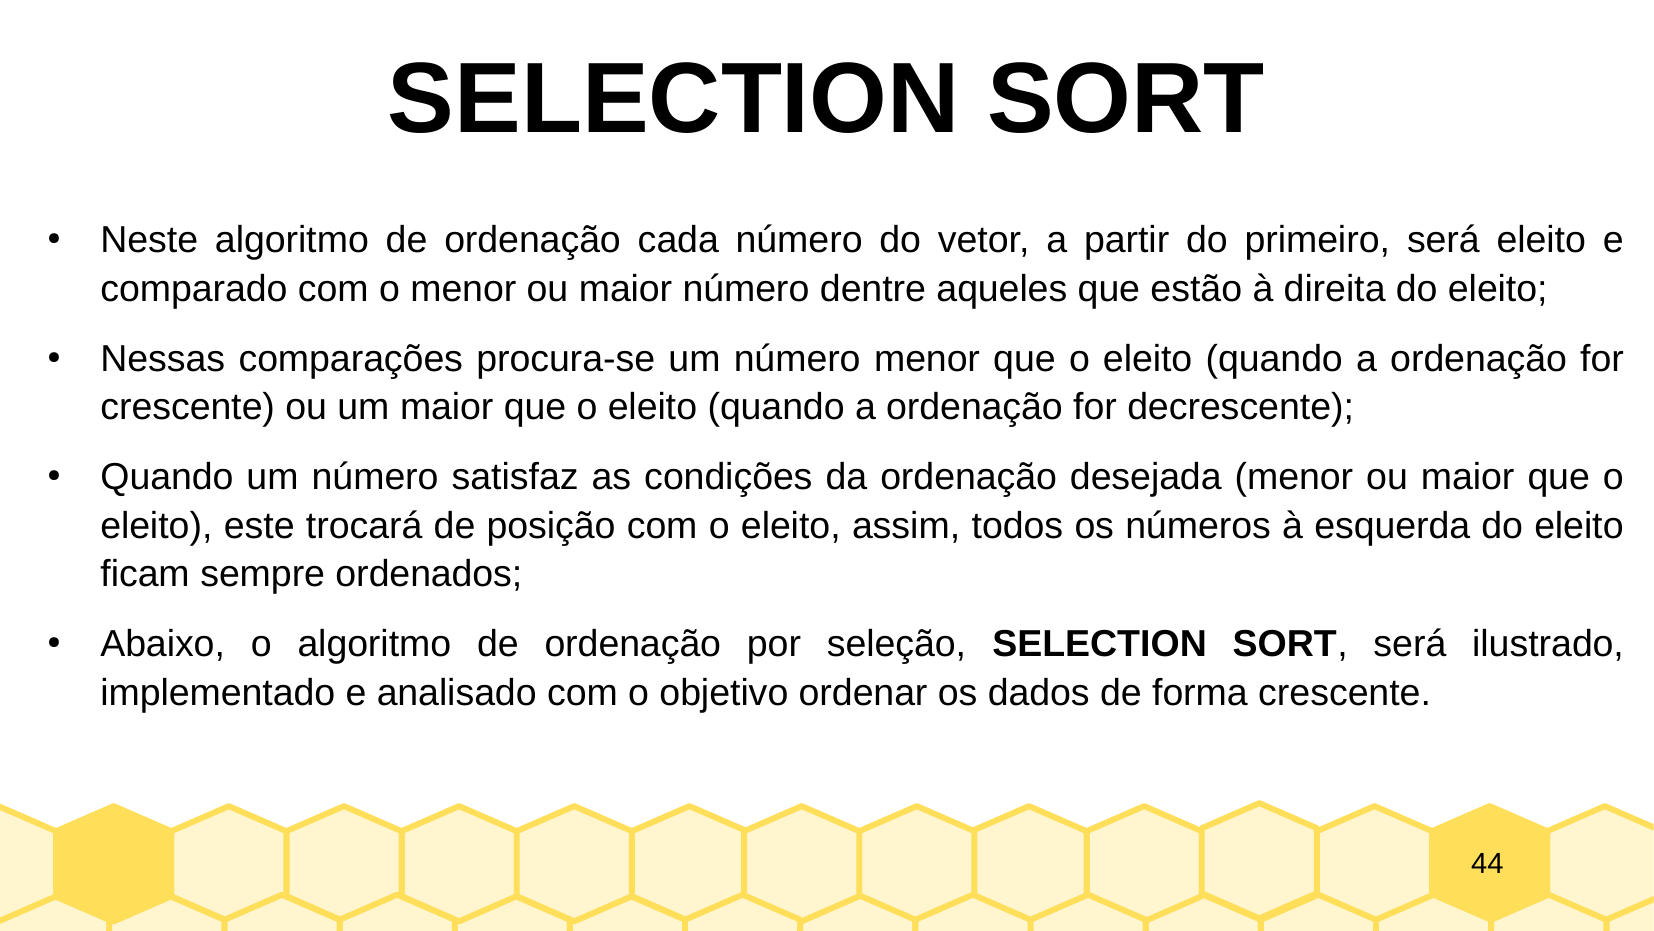

# SELECTION SORT
Neste algoritmo de ordenação cada número do vetor, a partir do primeiro, será eleito e comparado com o menor ou maior número dentre aqueles que estão à direita do eleito;
Nessas comparações procura-se um número menor que o eleito (quando a ordenação for crescente) ou um maior que o eleito (quando a ordenação for decrescente);
Quando um número satisfaz as condições da ordenação desejada (menor ou maior que o eleito), este trocará de posição com o eleito, assim, todos os números à esquerda do eleito ficam sempre ordenados;
Abaixo, o algoritmo de ordenação por seleção, SELECTION SORT, será ilustrado, implementado e analisado com o objetivo ordenar os dados de forma crescente.